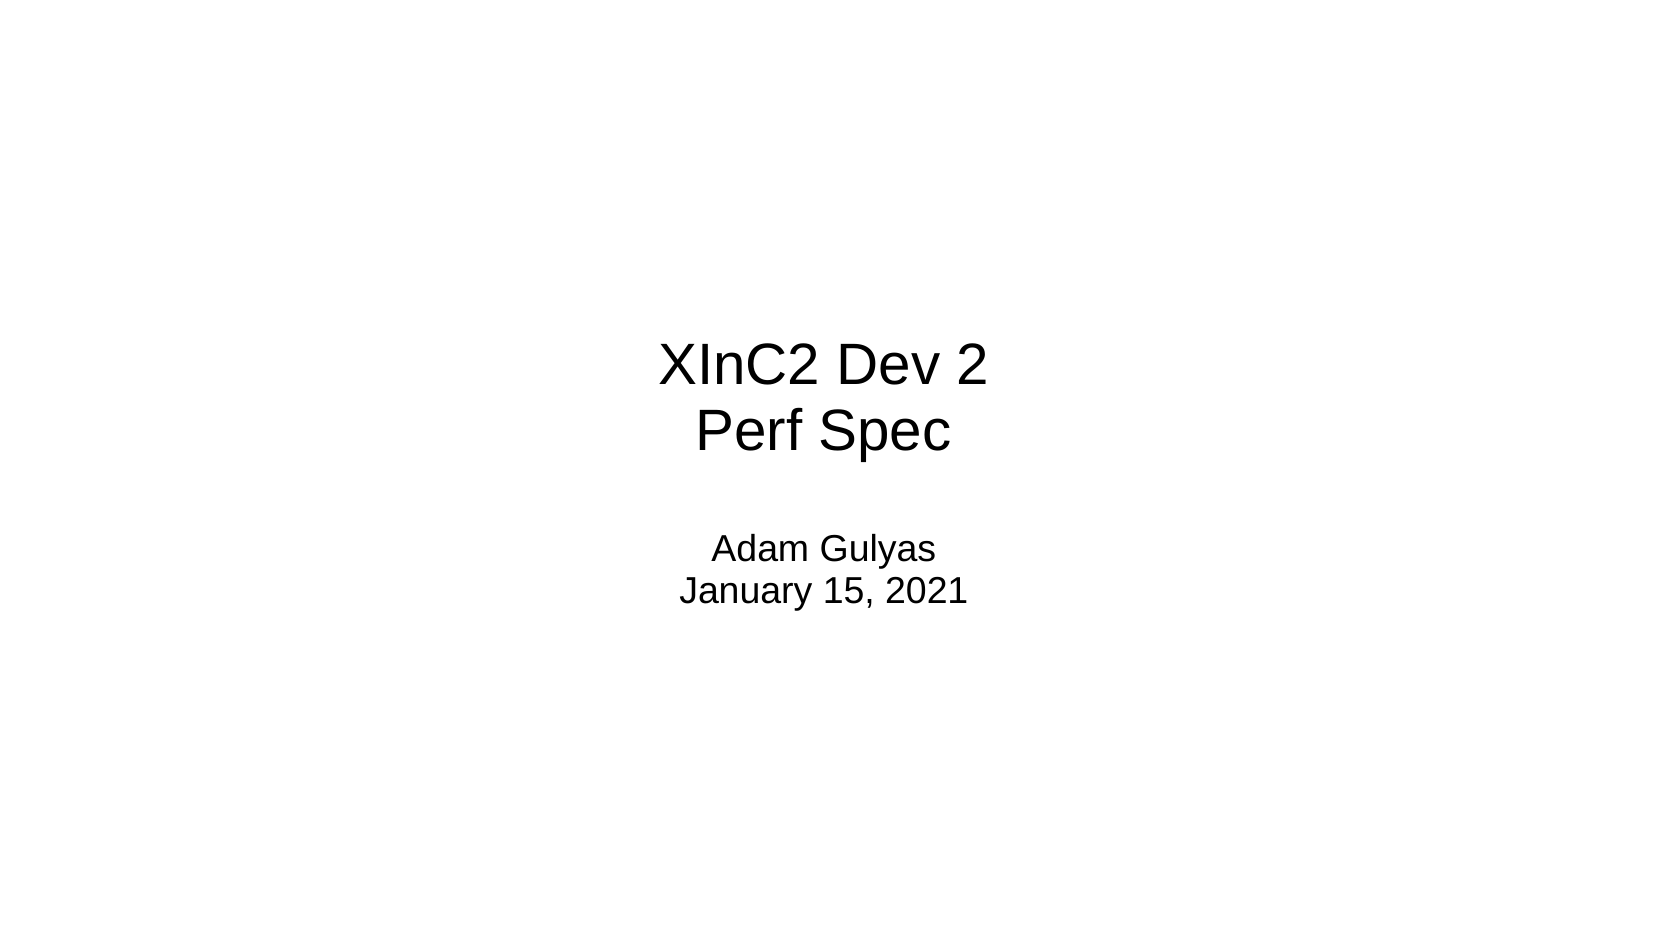

XInC2 Dev 2
Perf Spec
Adam Gulyas
January 15, 2021